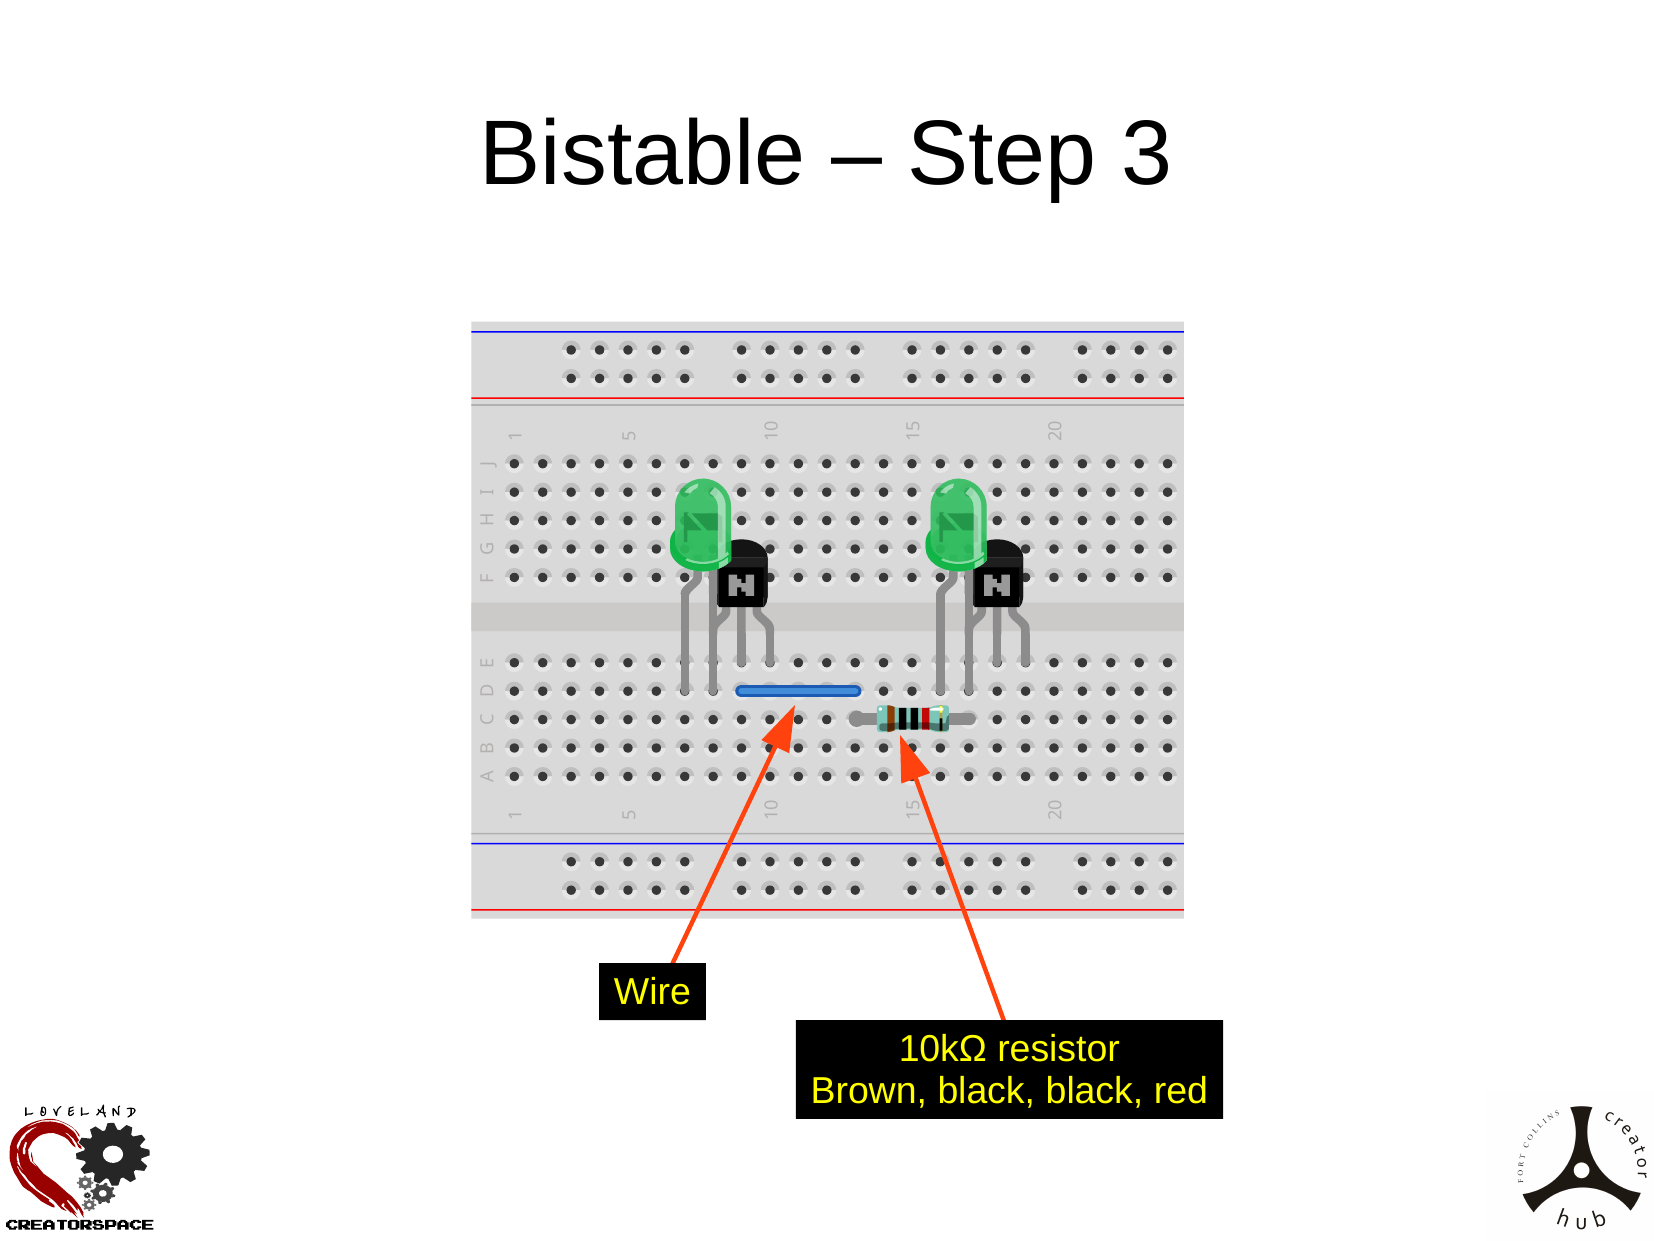

# Bistable – Step 3
Wire
10kΩ resistor
Brown, black, black, red